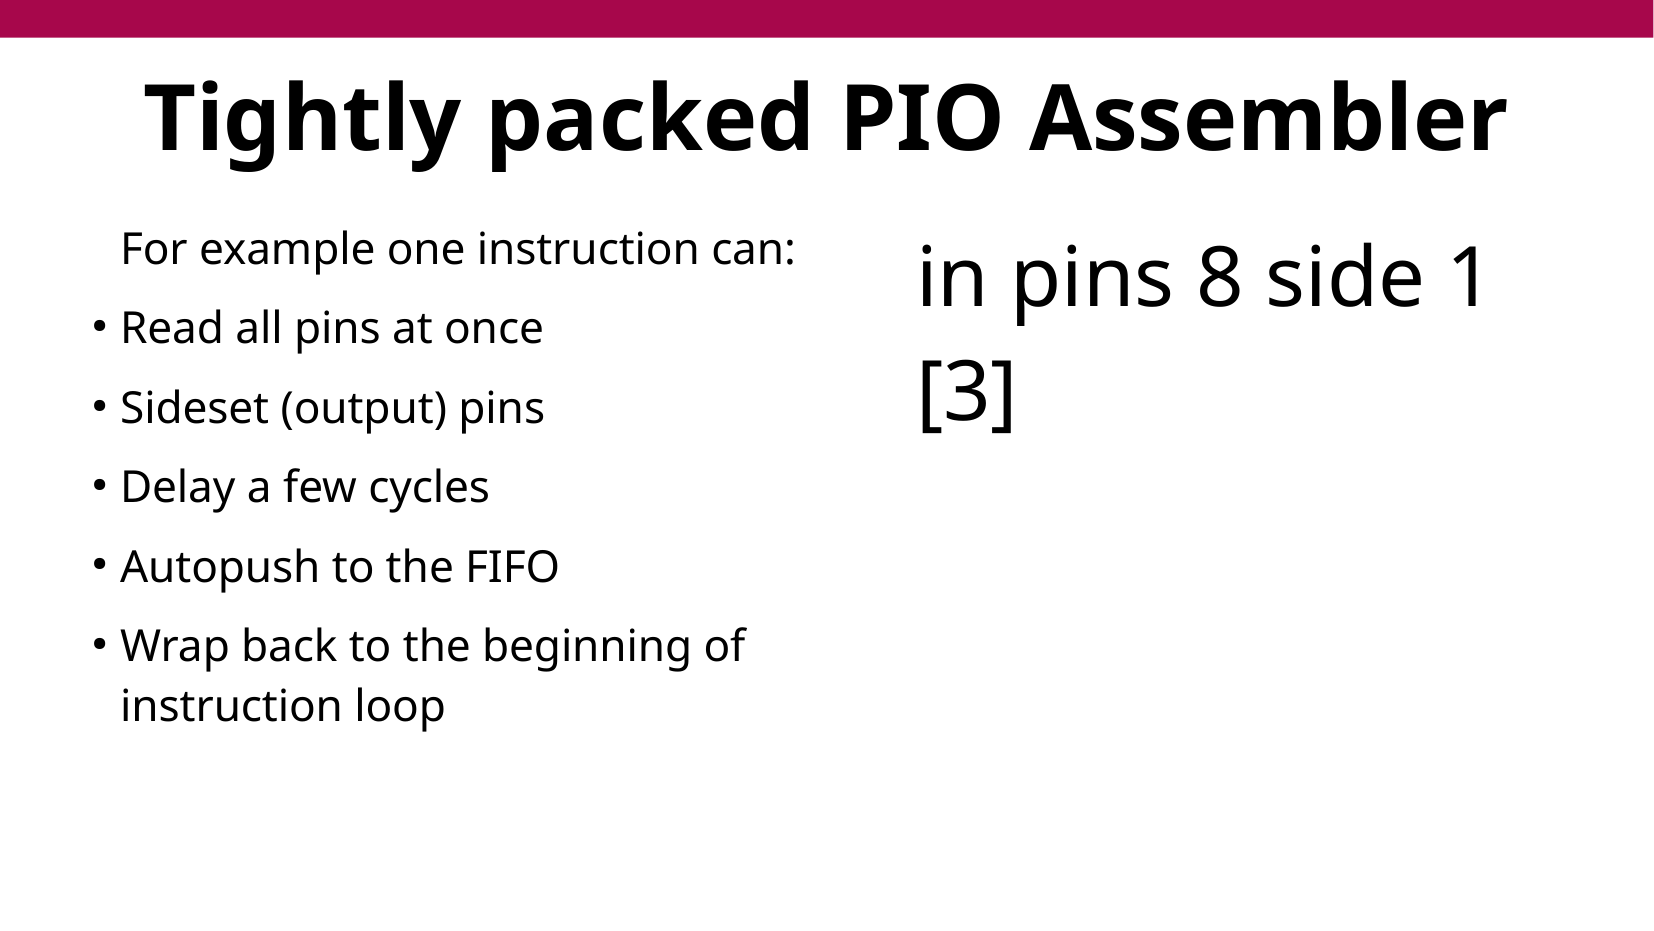

# Tightly packed PIO Assembler
For example one instruction can:
Read all pins at once
Sideset (output) pins
Delay a few cycles
Autopush to the FIFO
Wrap back to the beginning of instruction loop
in pins 8 side 1 [3]